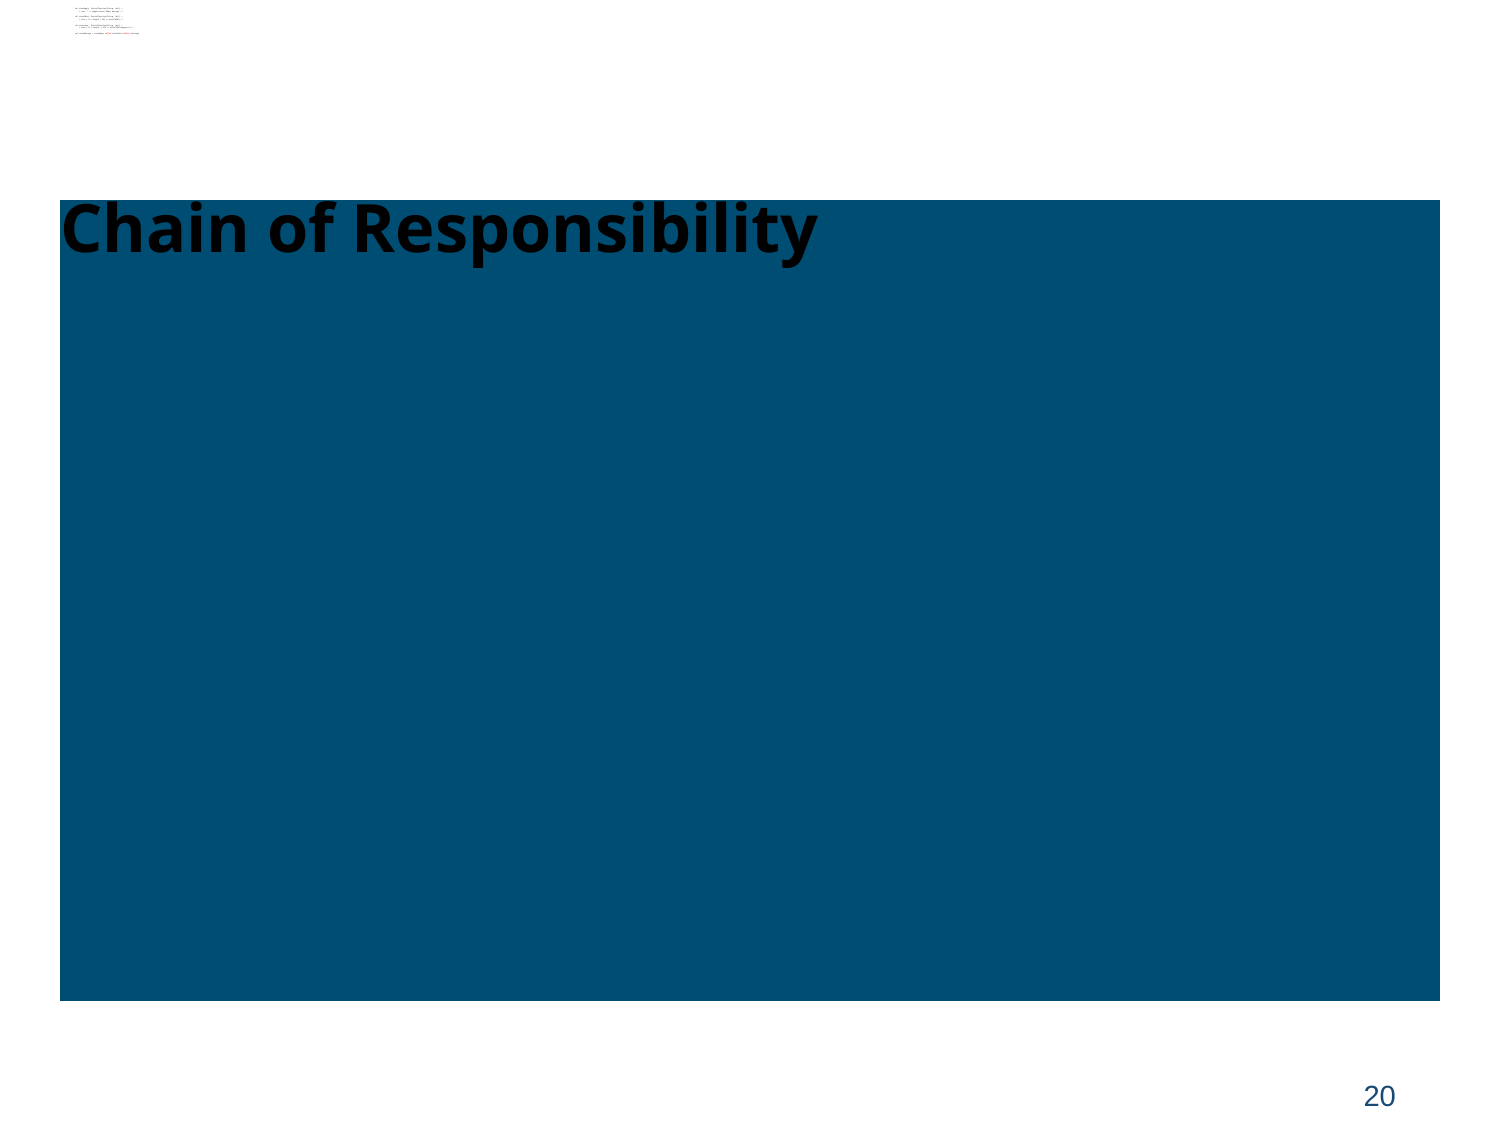

# val storeEmpty: PartialFunction[String, Unit] =
 { case "" => logger.error("Empty message") }
val storeShort: PartialFunction[String, Unit] =
 { case s if s.length < 256 => writeToDB(s) }
val storeLong: PartialFunction[String, Unit] =
 { case s if s.length >= 256 => writeToDB(compress(s)) }
val storeMessage = storeEmpty orElse storeShort orElse storeLong
Chain of Responsibility
20